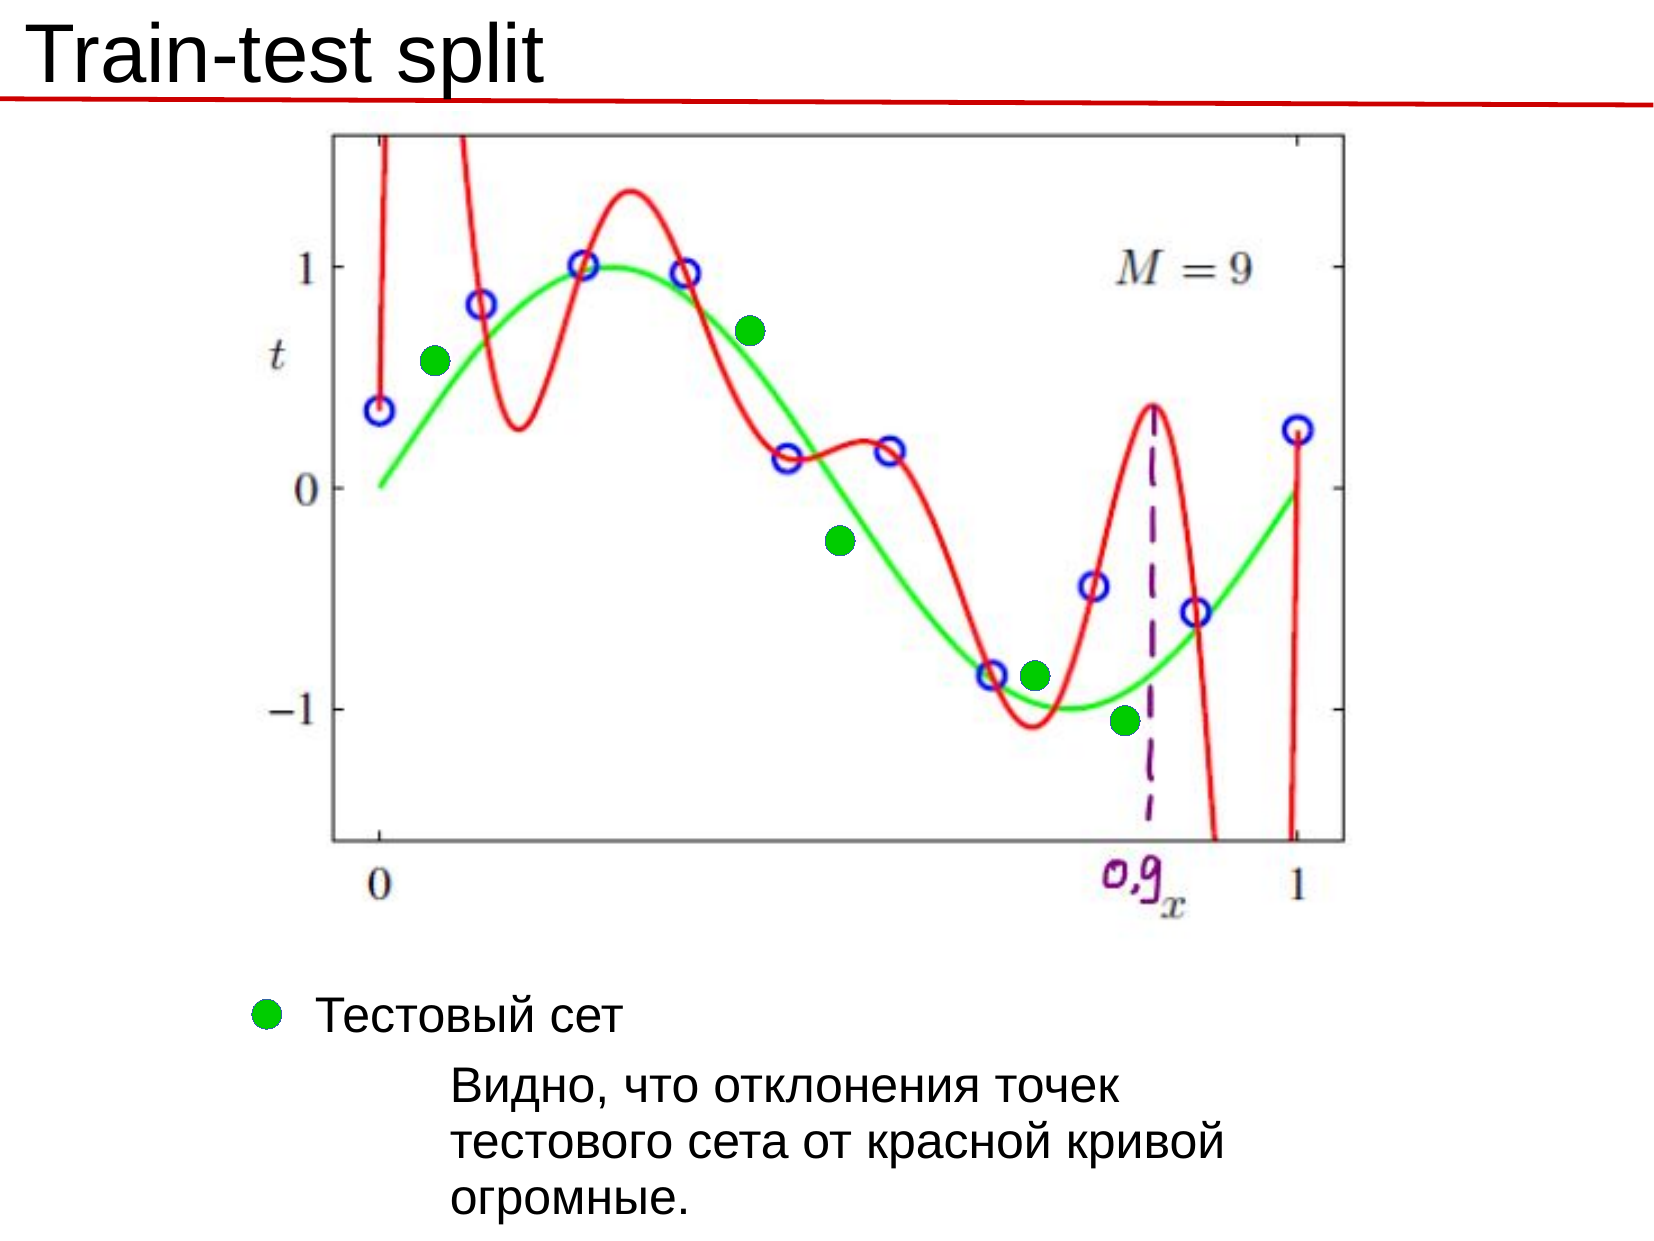

Train-test split
Тестовый сет
Видно, что отклонения точек тестового сета от красной кривой огромные.